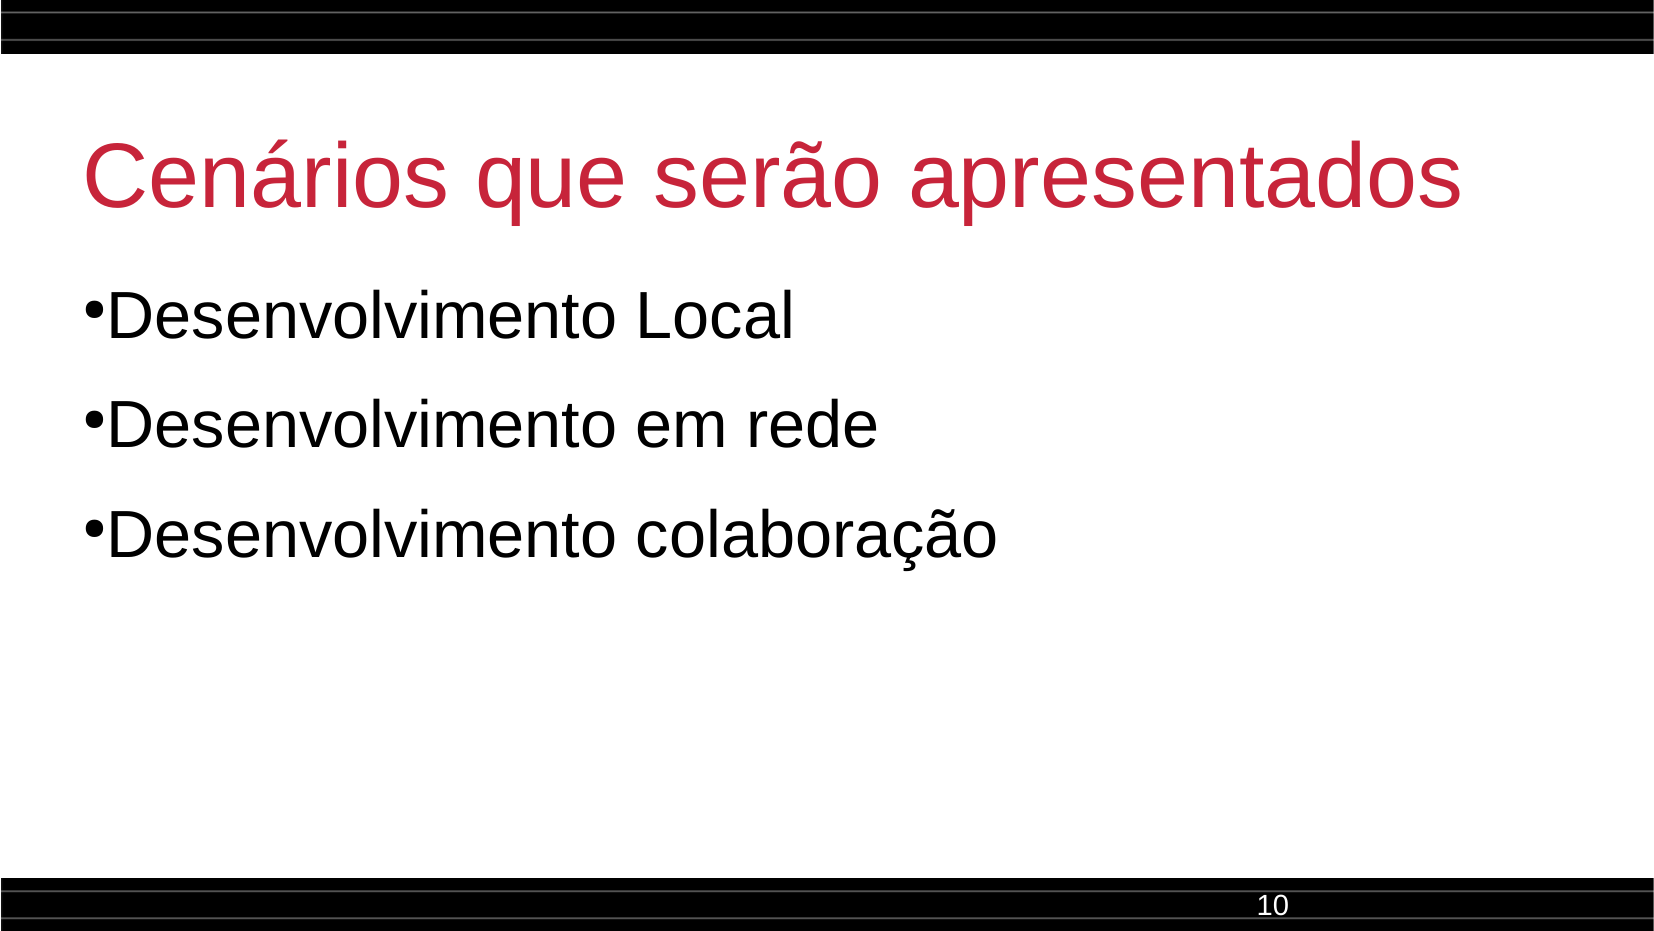

# Cenários que serão apresentados
Desenvolvimento Local
Desenvolvimento em rede
Desenvolvimento colaboração